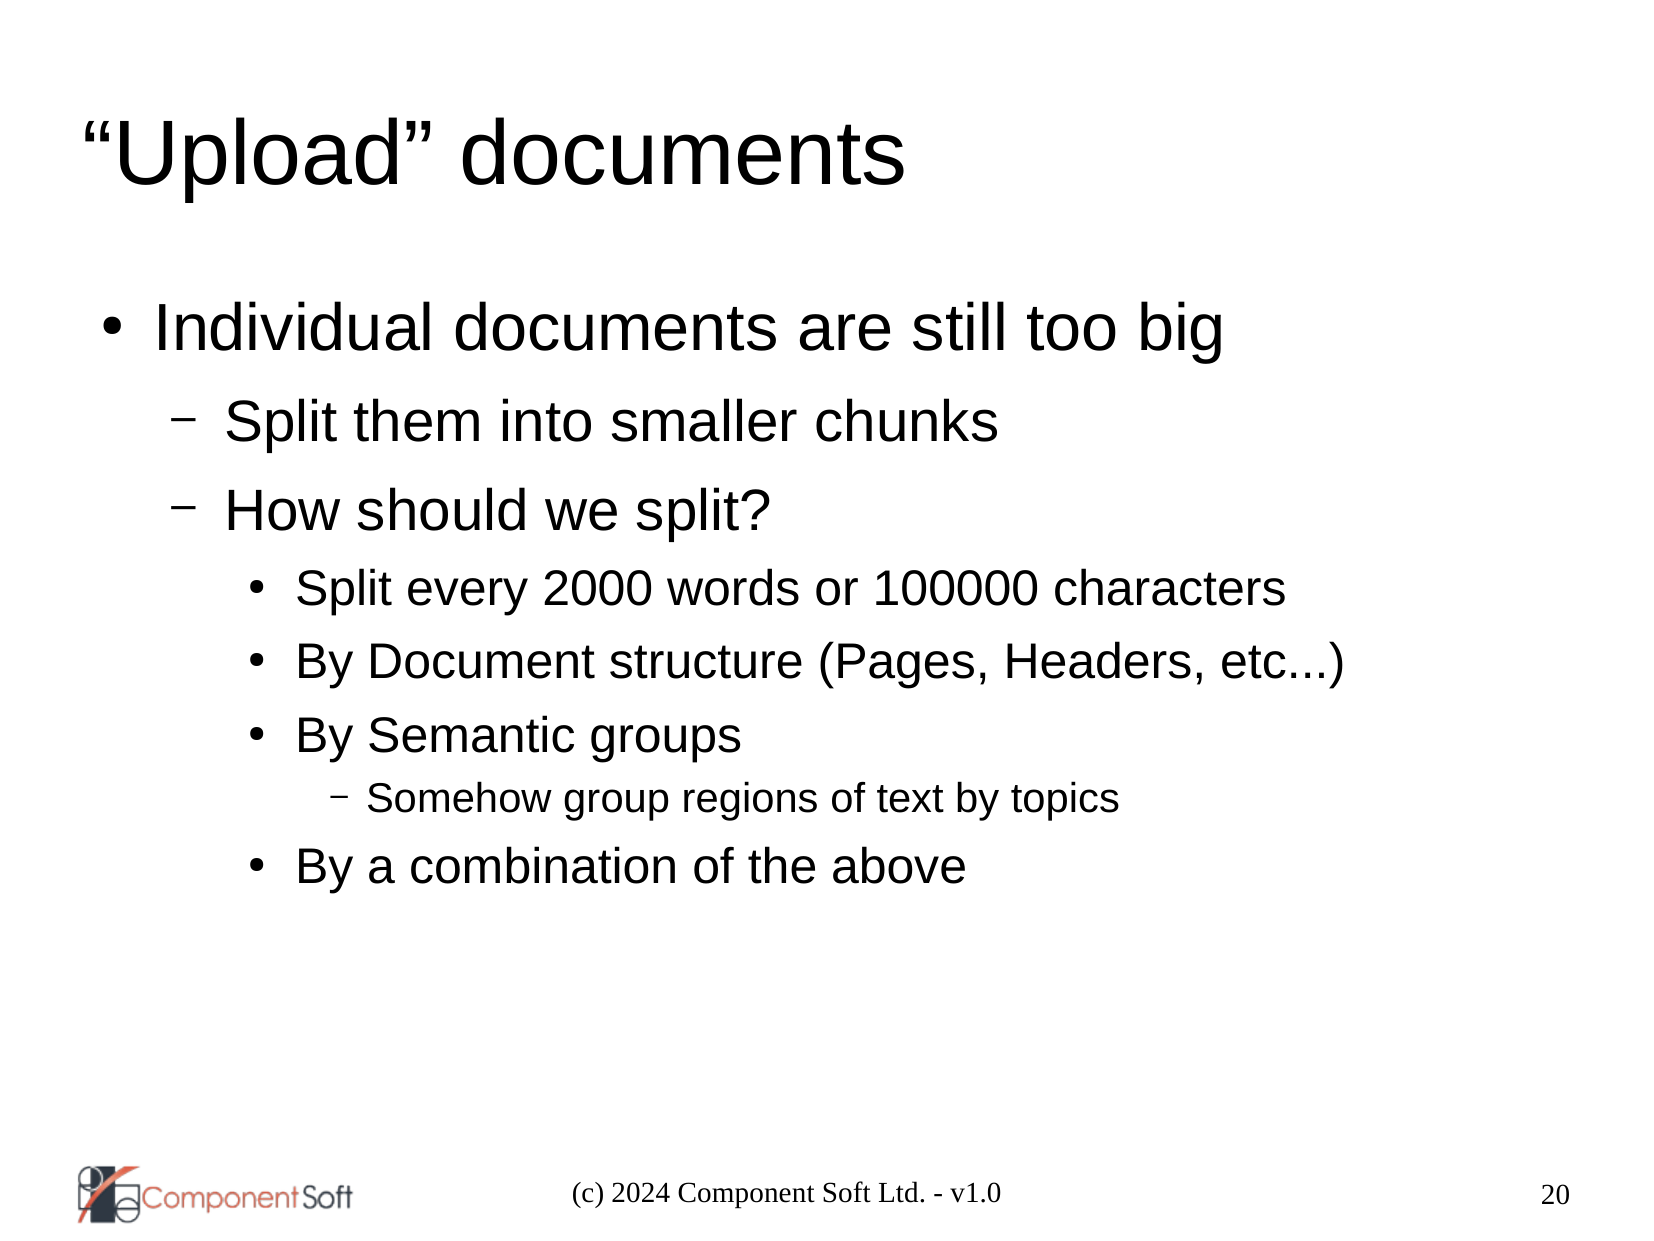

# “Upload” documents
Individual documents are still too big
Split them into smaller chunks
How should we split?
Split every 2000 words or 100000 characters
By Document structure (Pages, Headers, etc...)
By Semantic groups
Somehow group regions of text by topics
By a combination of the above
(c) 2024 Component Soft Ltd. - v1.0
20